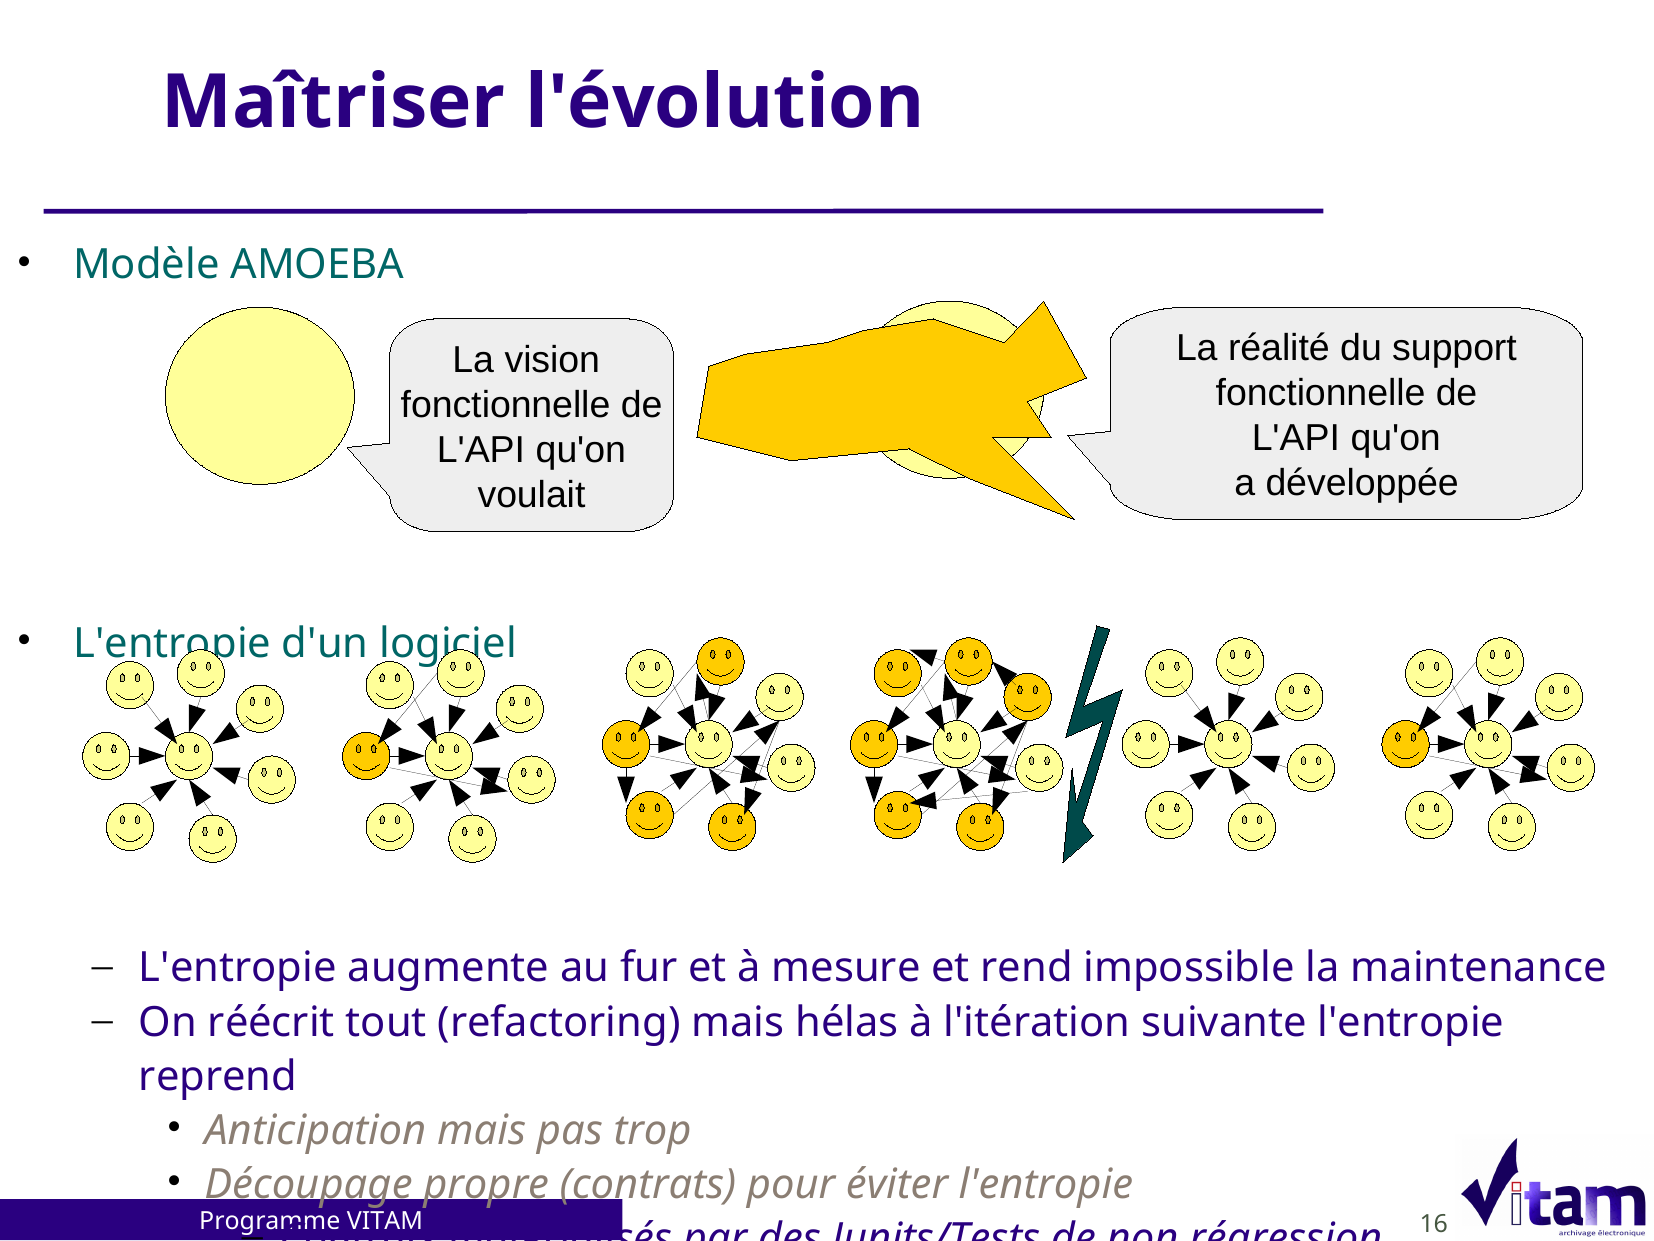

# Maîtriser l'évolution
Modèle AMOEBA
L'entropie d'un logiciel
L'entropie augmente au fur et à mesure et rend impossible la maintenance
On réécrit tout (refactoring) mais hélas à l'itération suivante l'entropie reprend
Anticipation mais pas trop
Découpage propre (contrats) pour éviter l'entropie
Contrats matérialisés par des Junits/Tests de non régression
La réalité du support
fonctionnelle de
L'API qu'on
a développée
La vision
fonctionnelle de
L'API qu'on
voulait
16